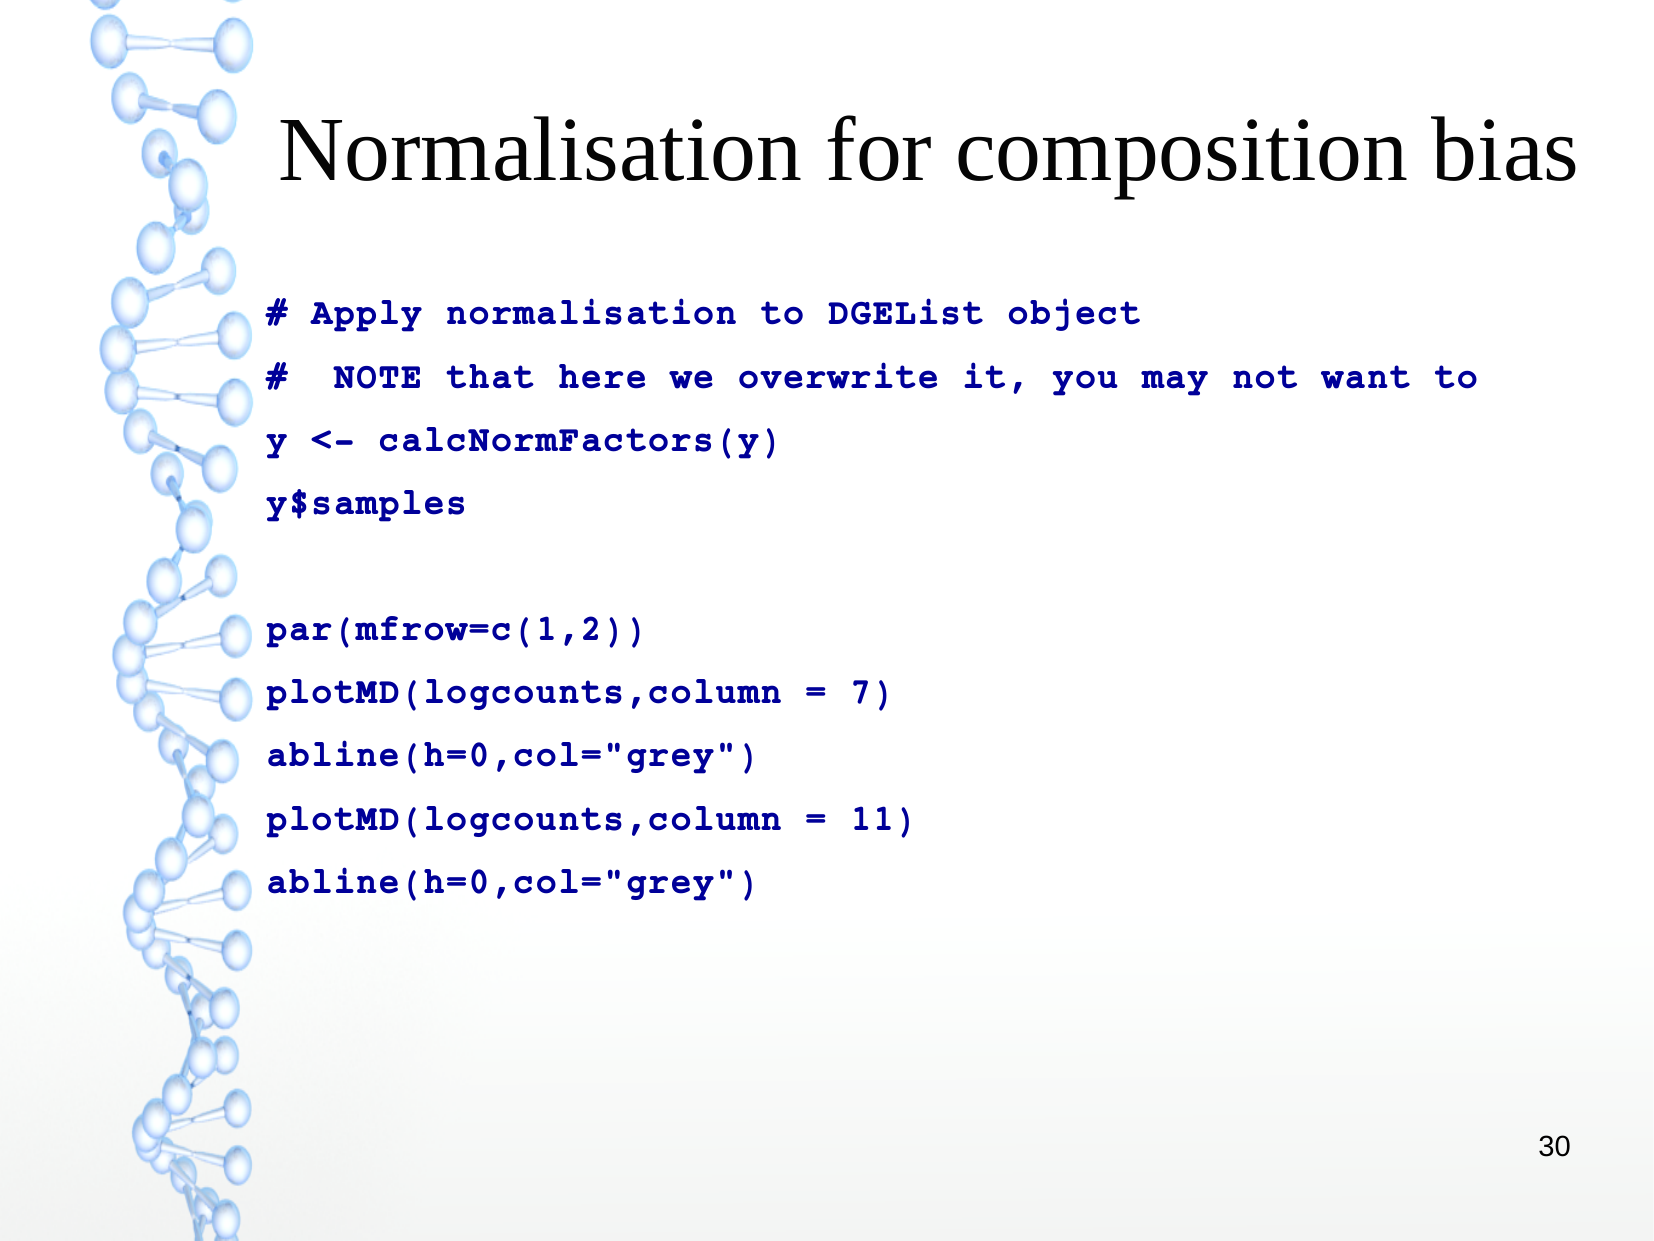

# Normalisation for composition bias
# Apply normalisation to DGEList object
# NOTE that here we overwrite it, you may not want to
y <- calcNormFactors(y)
y$samples
par(mfrow=c(1,2))
plotMD(logcounts,column = 7)
abline(h=0,col="grey")
plotMD(logcounts,column = 11)
abline(h=0,col="grey")
30